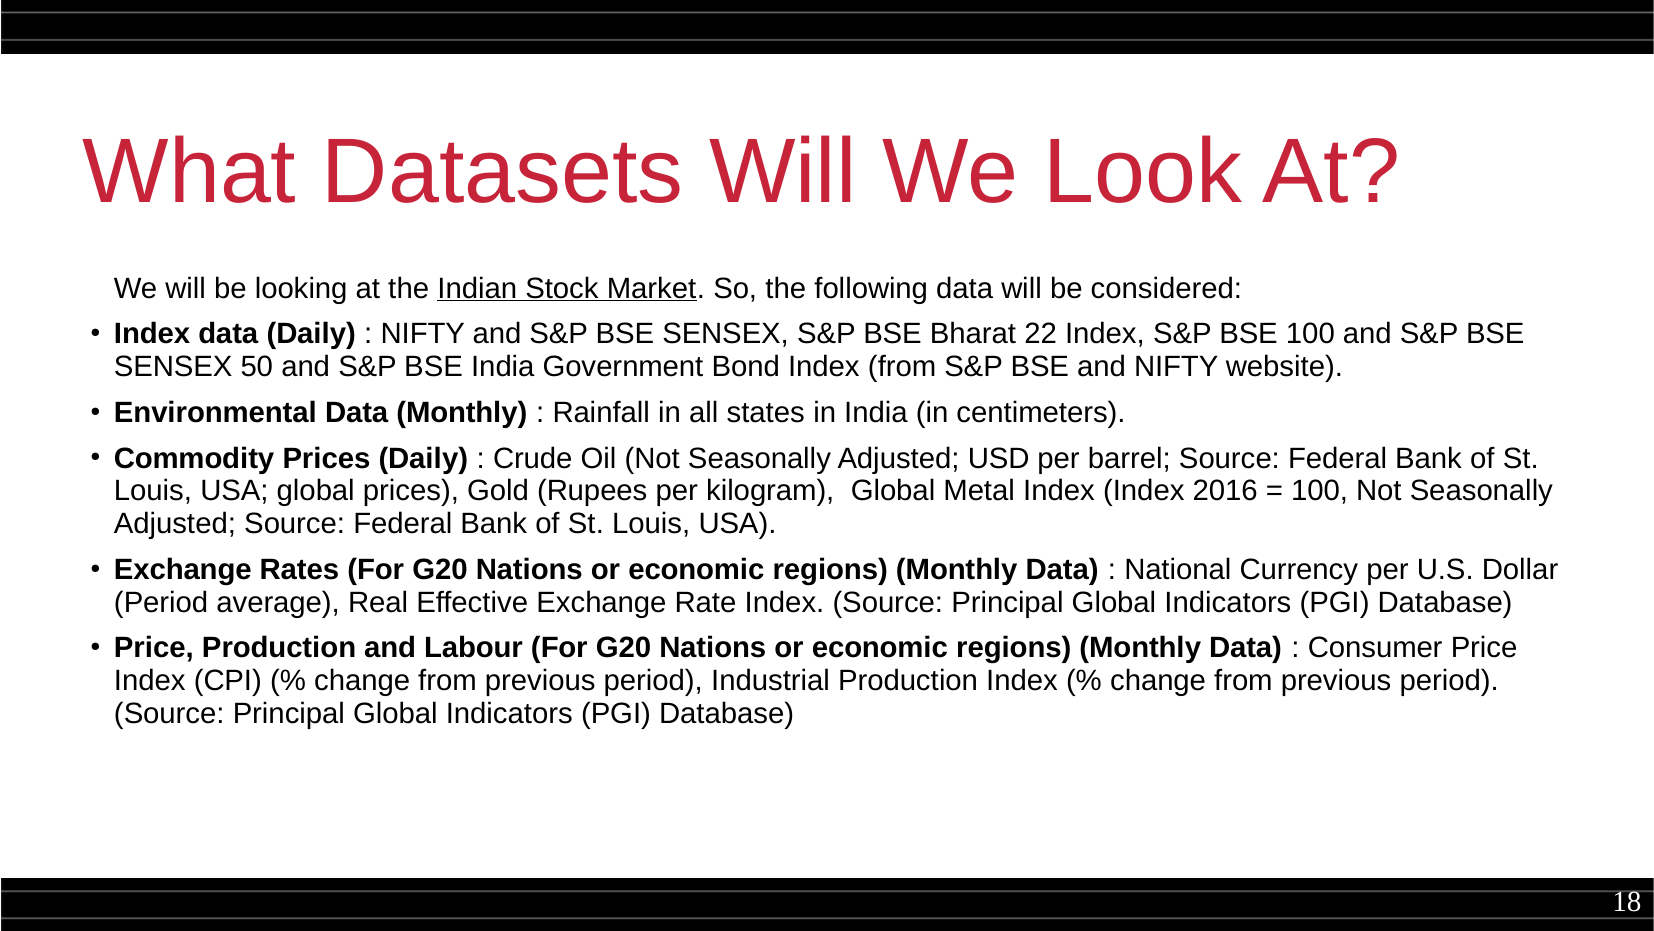

# What Datasets Will We Look At?
We will be looking at the Indian Stock Market. So, the following data will be considered:
Index data (Daily) : NIFTY and S&P BSE SENSEX, S&P BSE Bharat 22 Index, S&P BSE 100 and S&P BSE SENSEX 50 and S&P BSE India Government Bond Index (from S&P BSE and NIFTY website).
Environmental Data (Monthly) : Rainfall in all states in India (in centimeters).
Commodity Prices (Daily) : Crude Oil (Not Seasonally Adjusted; USD per barrel; Source: Federal Bank of St. Louis, USA; global prices), Gold (Rupees per kilogram), Global Metal Index (Index 2016 = 100, Not Seasonally Adjusted; Source: Federal Bank of St. Louis, USA).
Exchange Rates (For G20 Nations or economic regions) (Monthly Data) : National Currency per U.S. Dollar (Period average), Real Effective Exchange Rate Index. (Source: Principal Global Indicators (PGI) Database)
Price, Production and Labour (For G20 Nations or economic regions) (Monthly Data) : Consumer Price Index (CPI) (% change from previous period), Industrial Production Index (% change from previous period). (Source: Principal Global Indicators (PGI) Database)